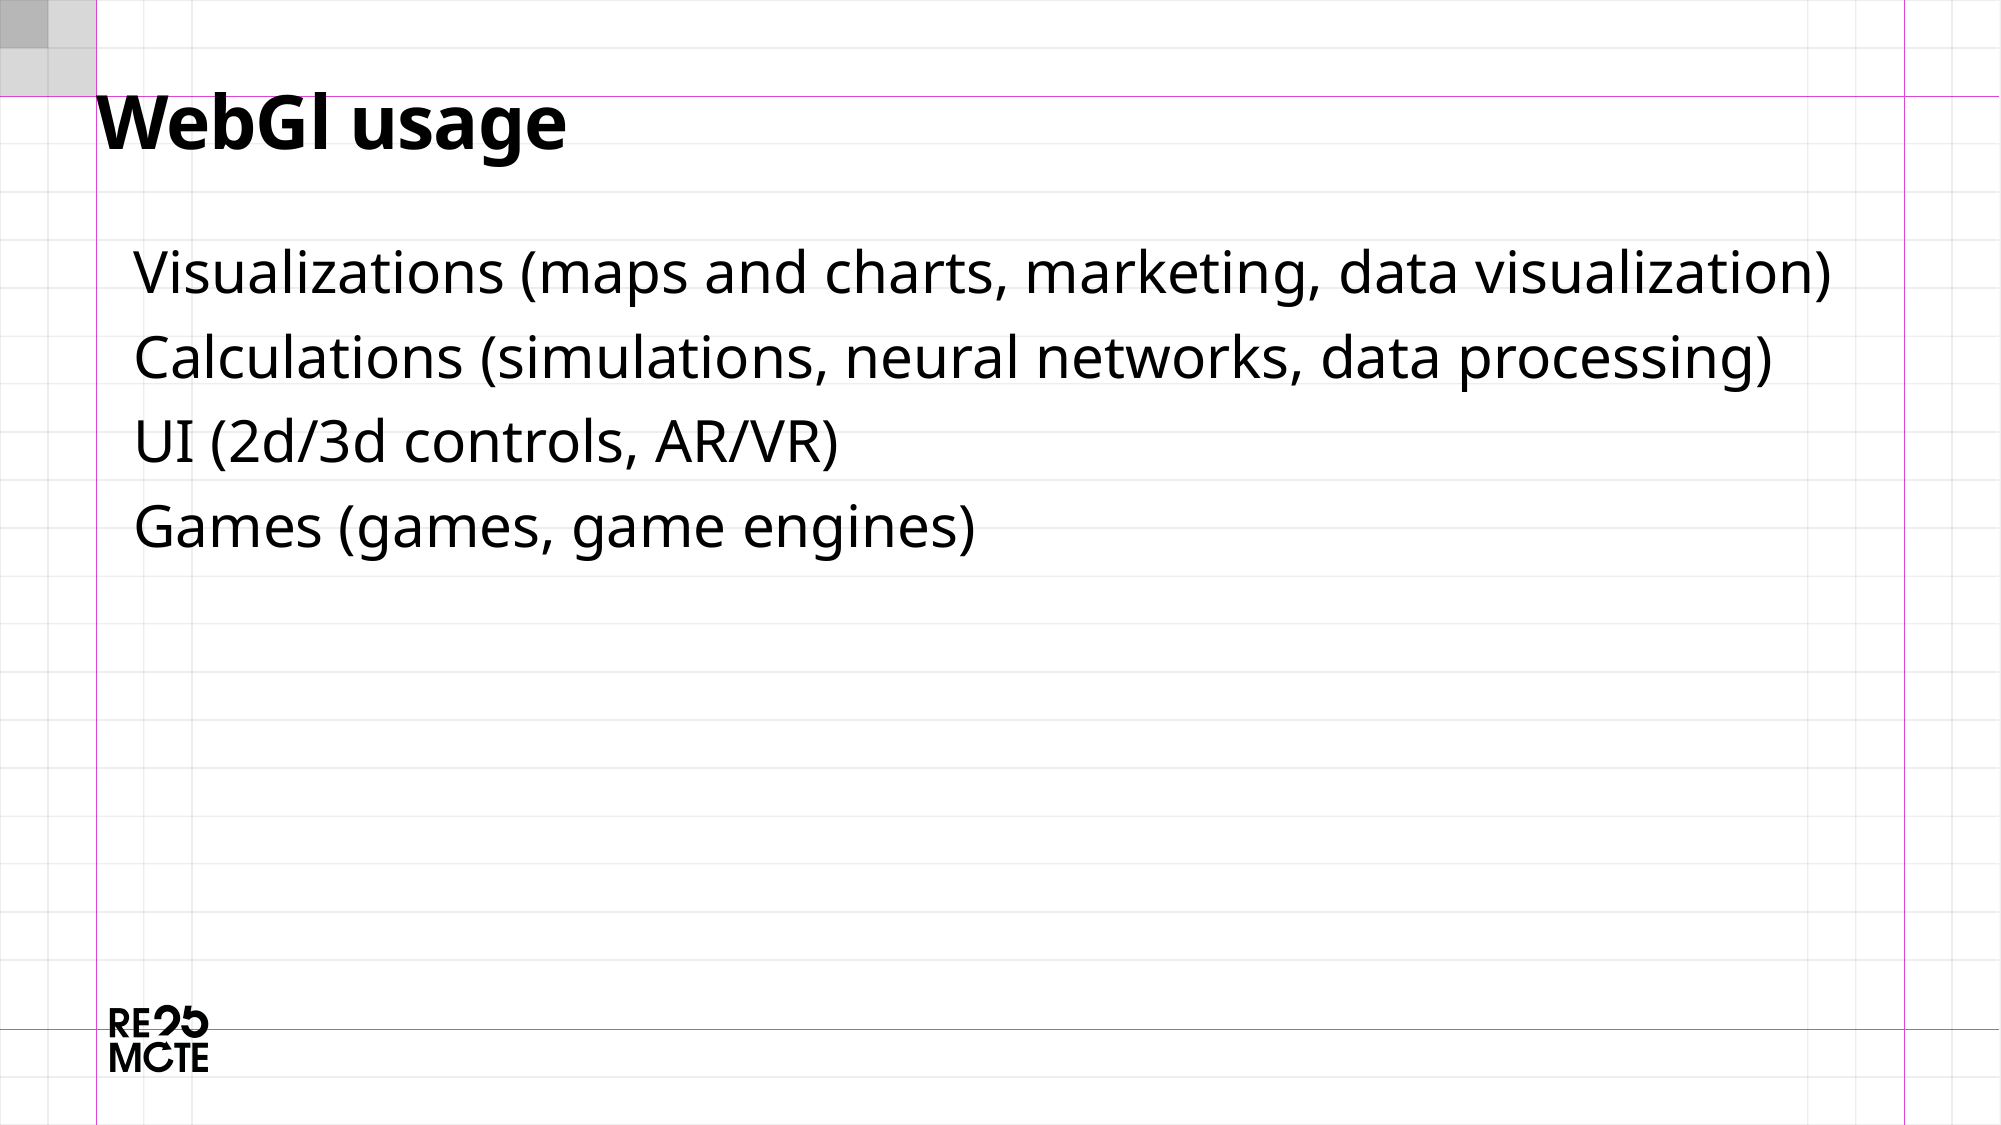

# WebGl usage
Visualizations (maps and charts, marketing, data visualization)
Calculations (simulations, neural networks, data processing)
UI (2d/3d controls, AR/VR)
Games (games, game engines)